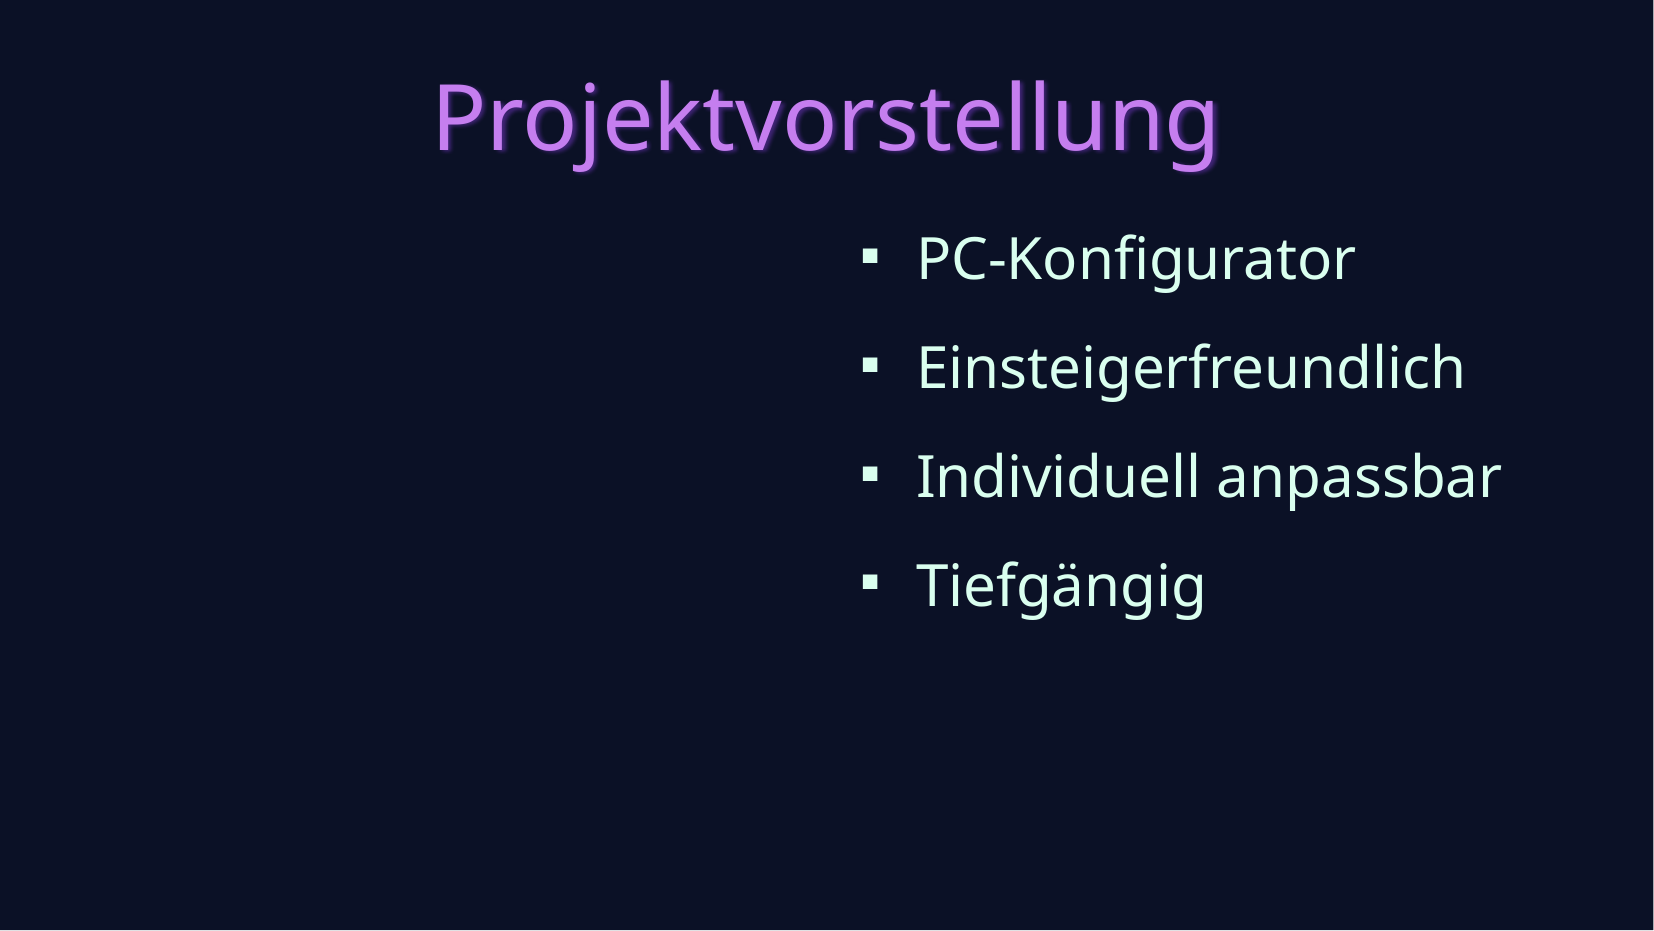

# Projektvorstellung
PC-Konfigurator
Einsteigerfreundlich
Individuell anpassbar
Tiefgängig